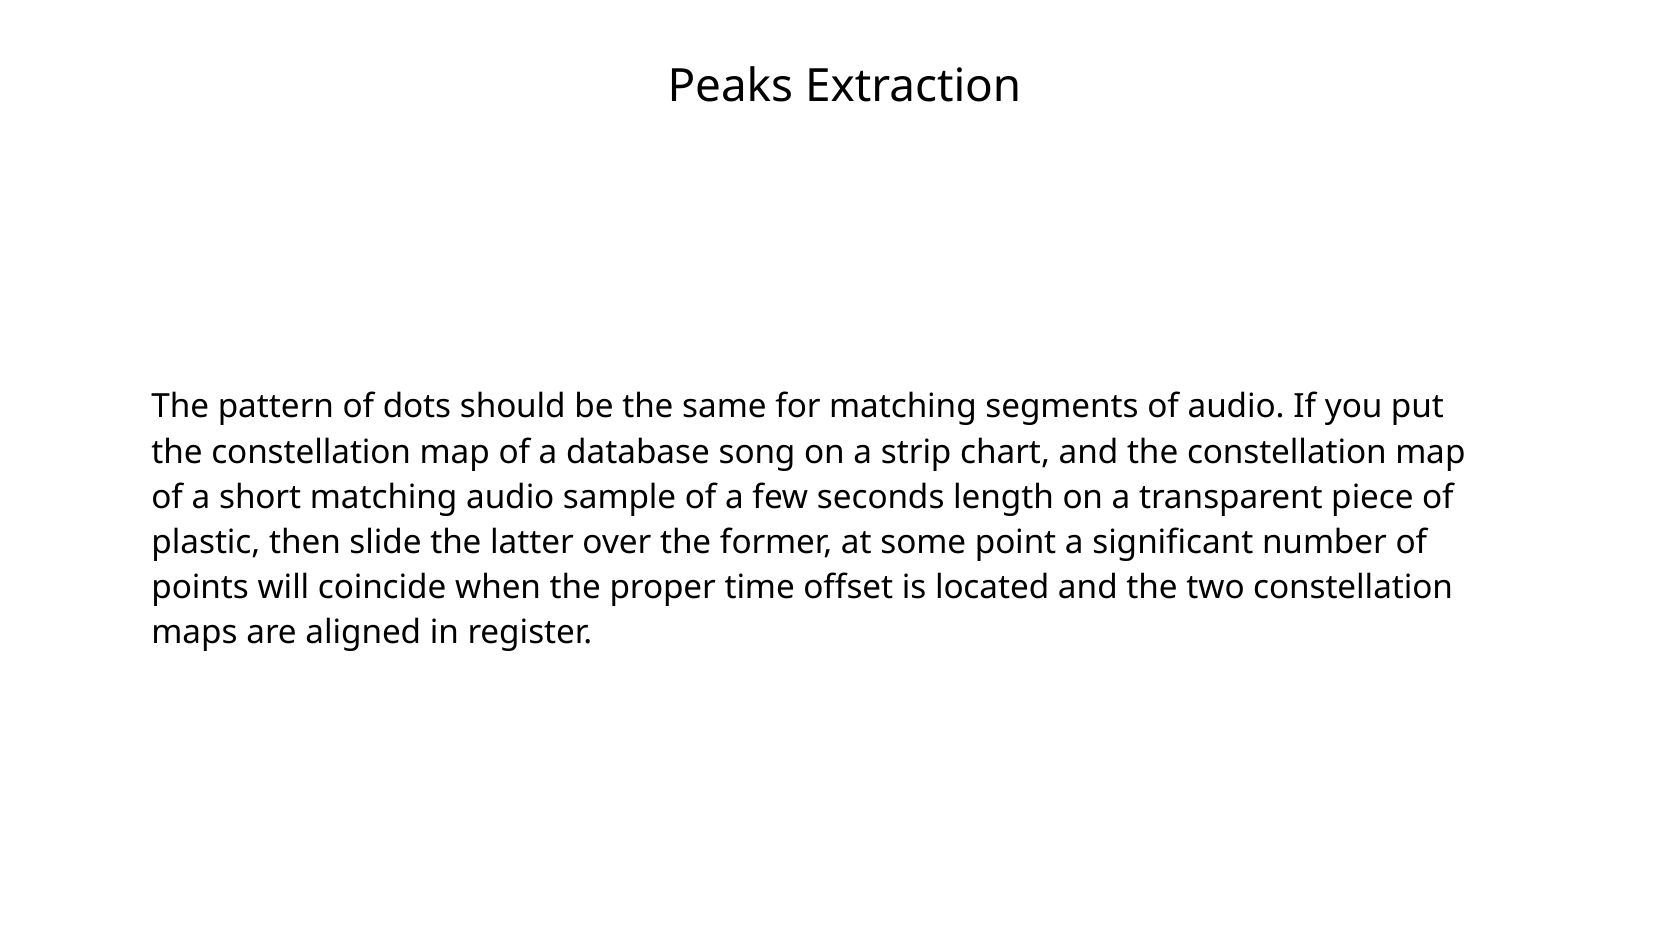

Peaks Extraction
The pattern of dots should be the same for matching segments of audio. If you put the constellation map of a database song on a strip chart, and the constellation map of a short matching audio sample of a few seconds length on a transparent piece of plastic, then slide the latter over the former, at some point a significant number of points will coincide when the proper time offset is located and the two constellation maps are aligned in register.